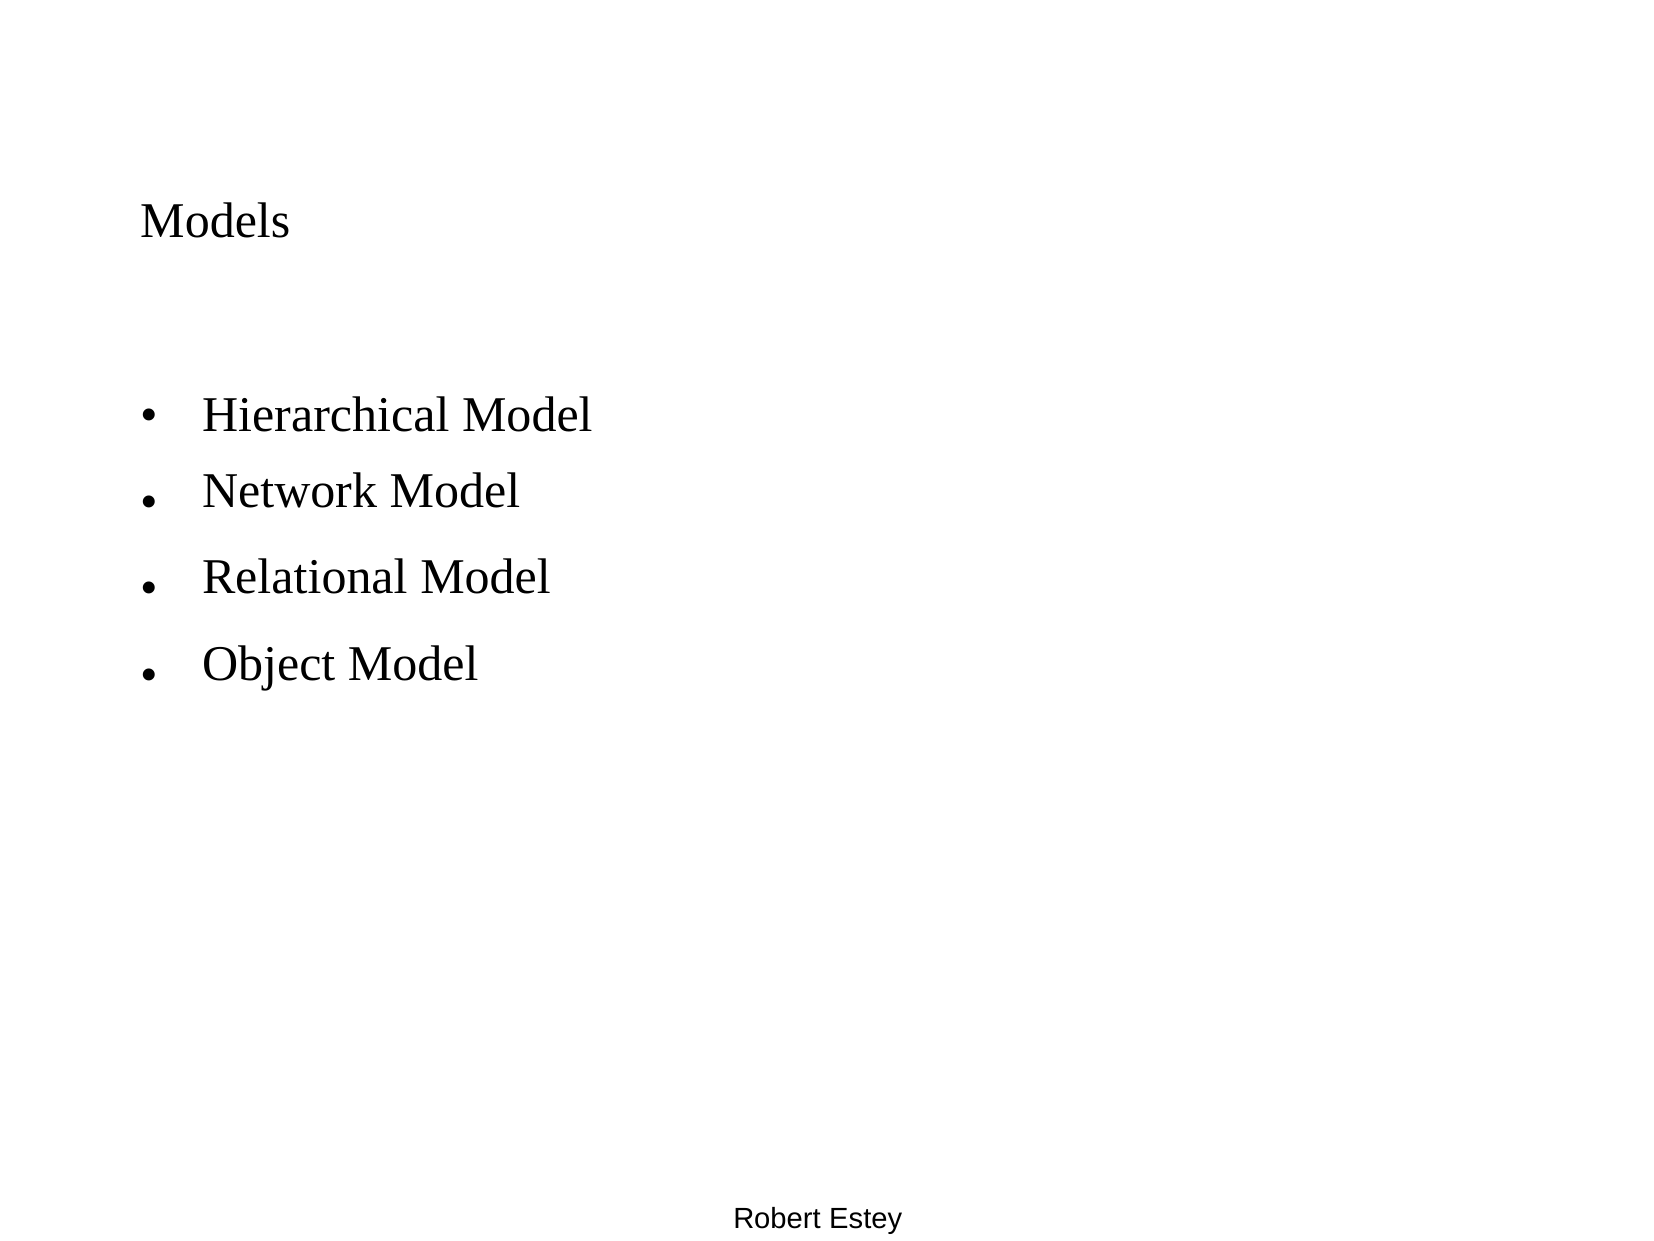

Models
•
Hierarchical Model
Network Model
•
Relational Model
•
Object Model
•
Robert Estey
07 April 1999